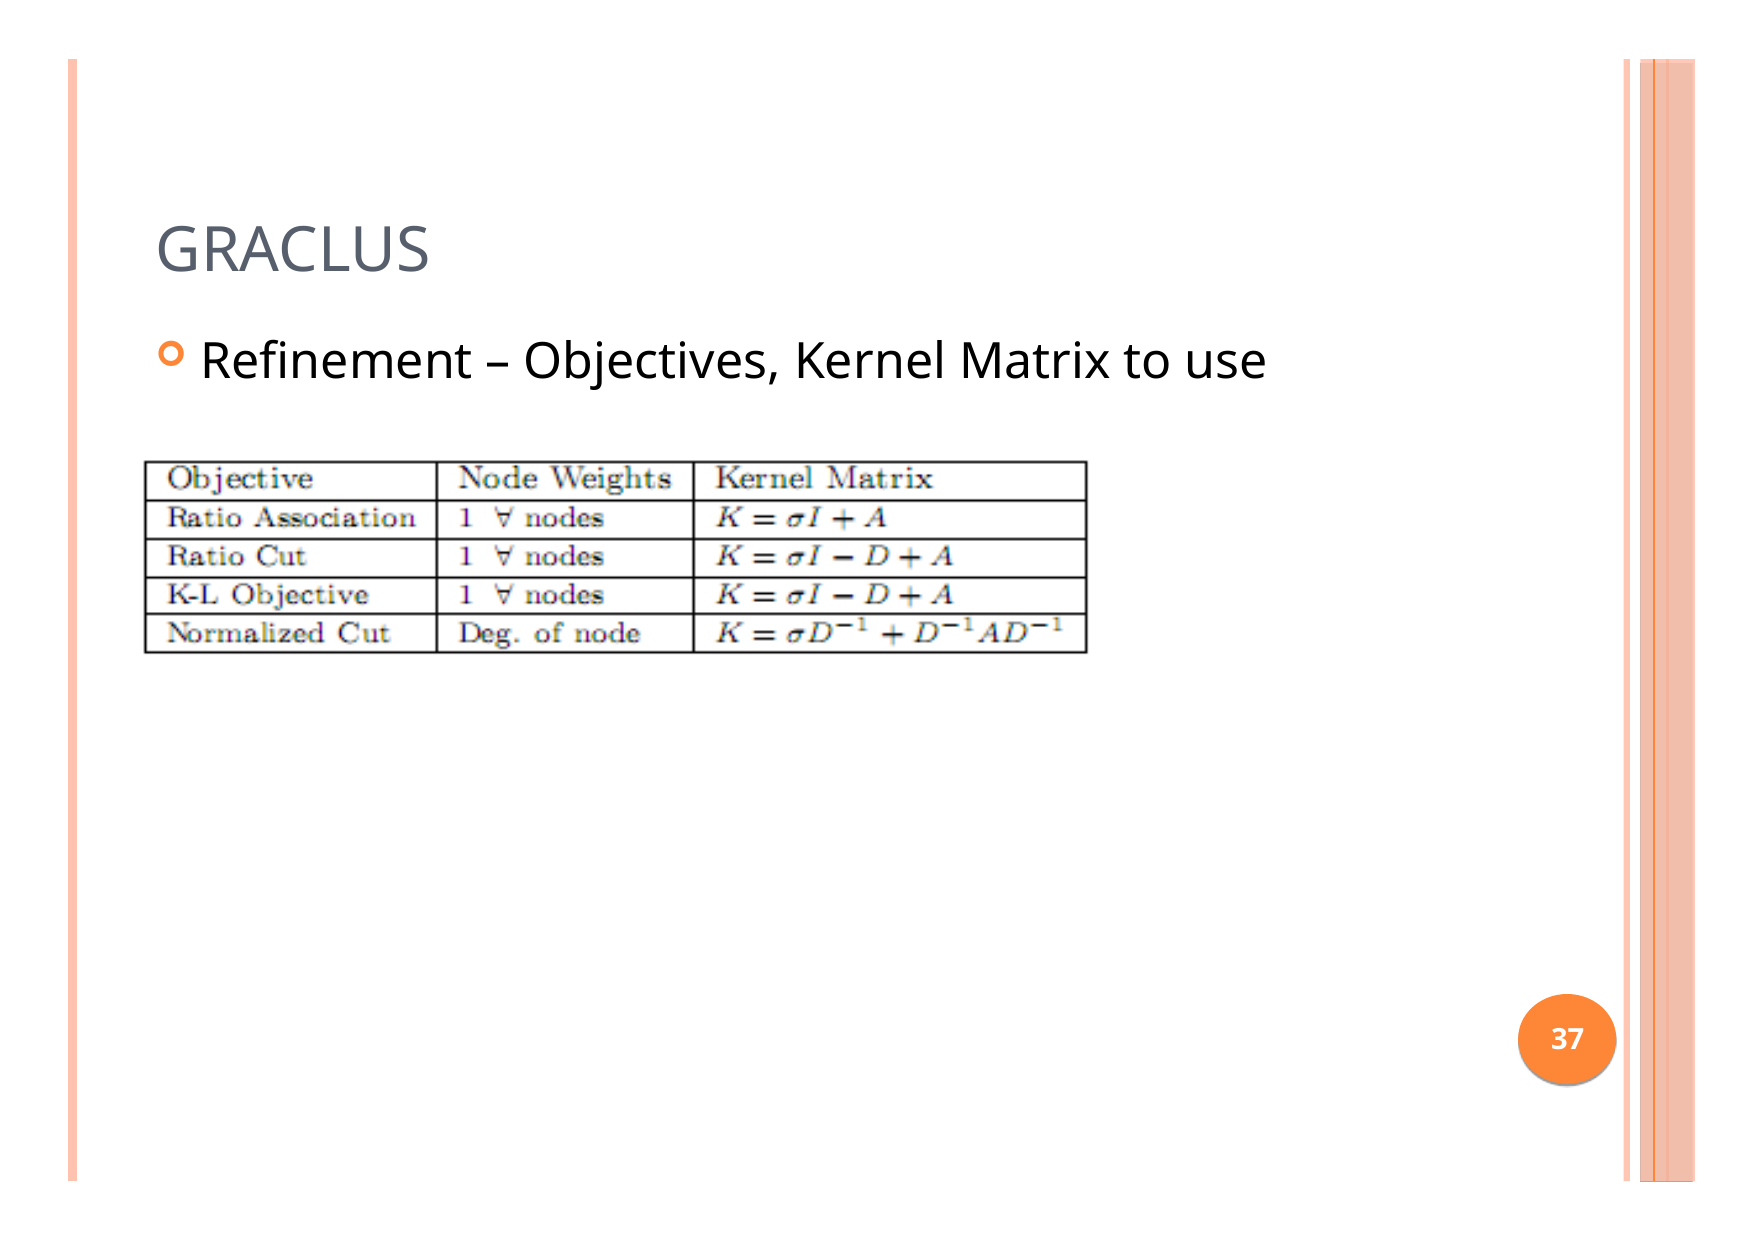

# Graclus
Refinement – Objectives, Kernel Matrix to use